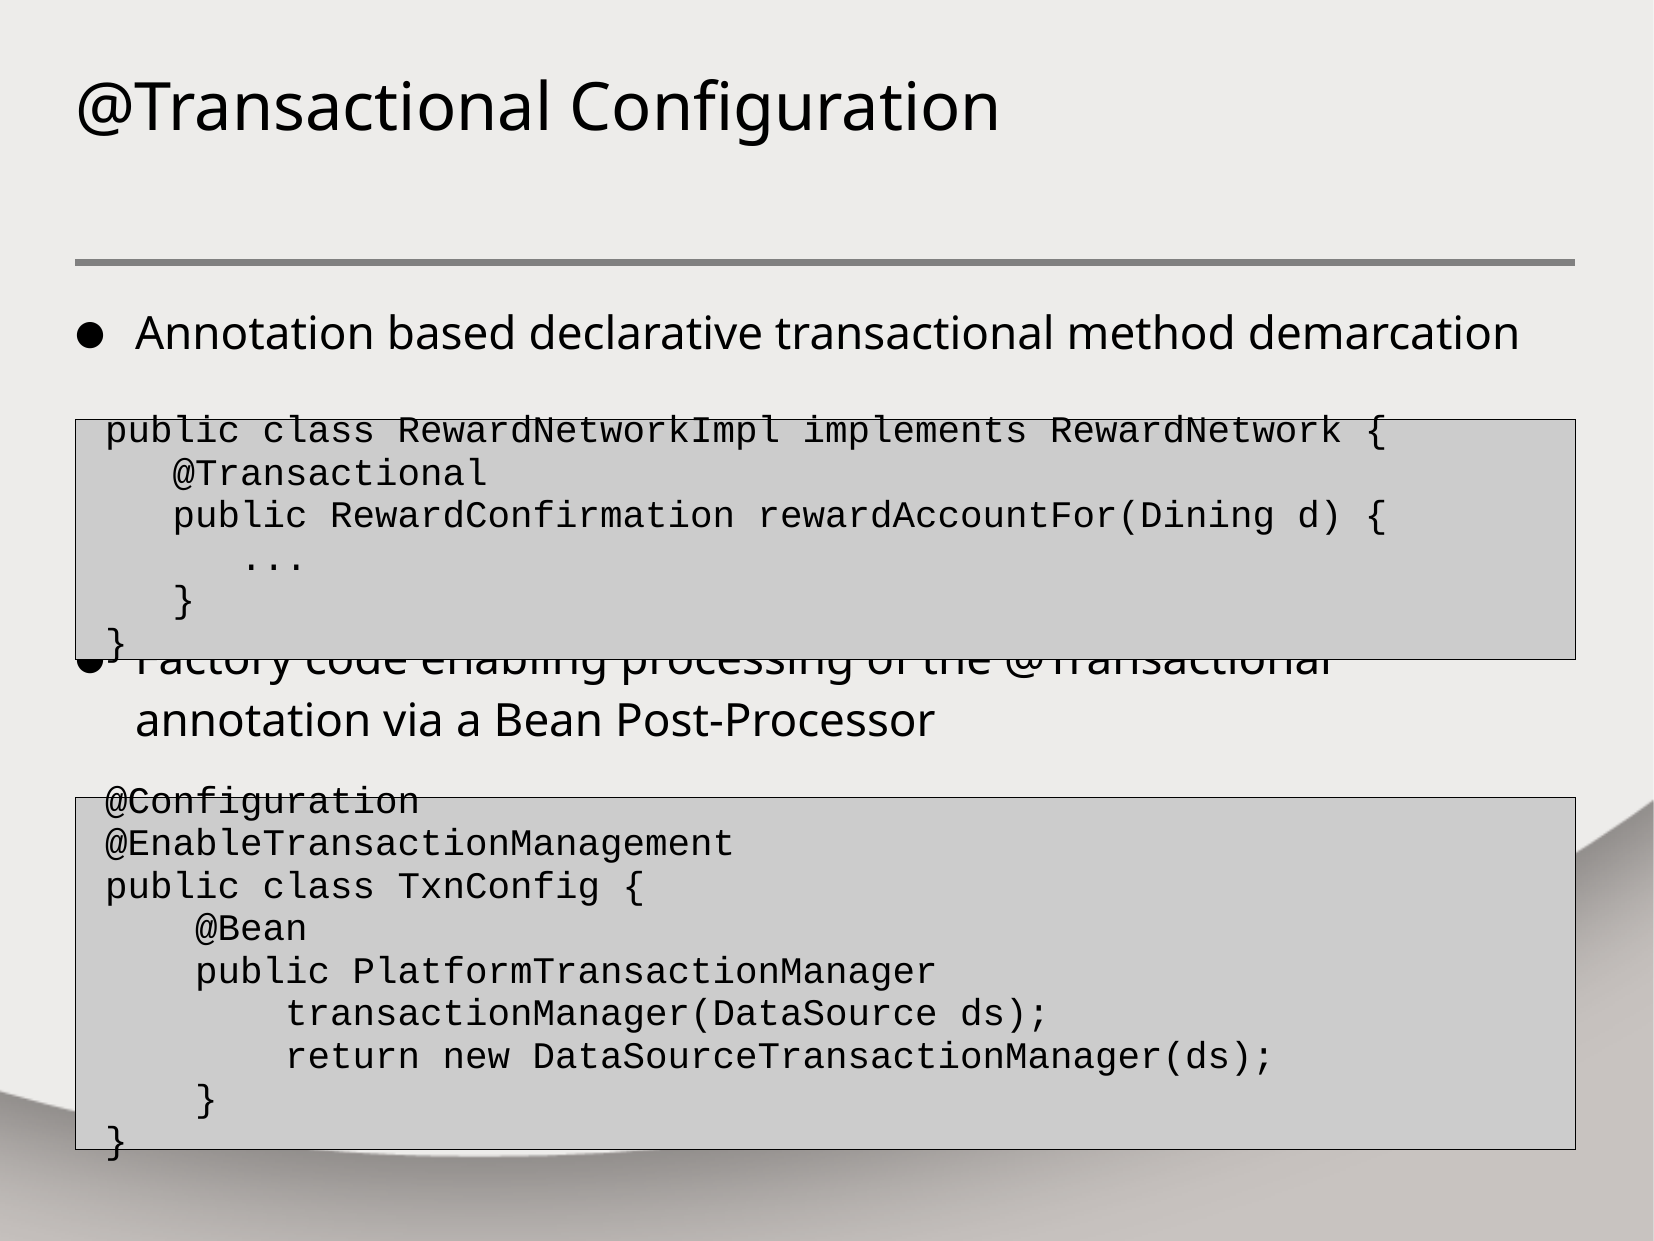

@Transactional Configuration
# Annotation based declarative transactional method demarcation
Factory code enabling processing of the @Transactional annotation via a Bean Post-Processor
public class RewardNetworkImpl implements RewardNetwork {
 @Transactional
 public RewardConfirmation rewardAccountFor(Dining d) {
 ...
 }
}
@Configuration
@EnableTransactionManagement
public class TxnConfig {
 @Bean
 public PlatformTransactionManager
 transactionManager(DataSource ds);
 return new DataSourceTransactionManager(ds);
 }
}